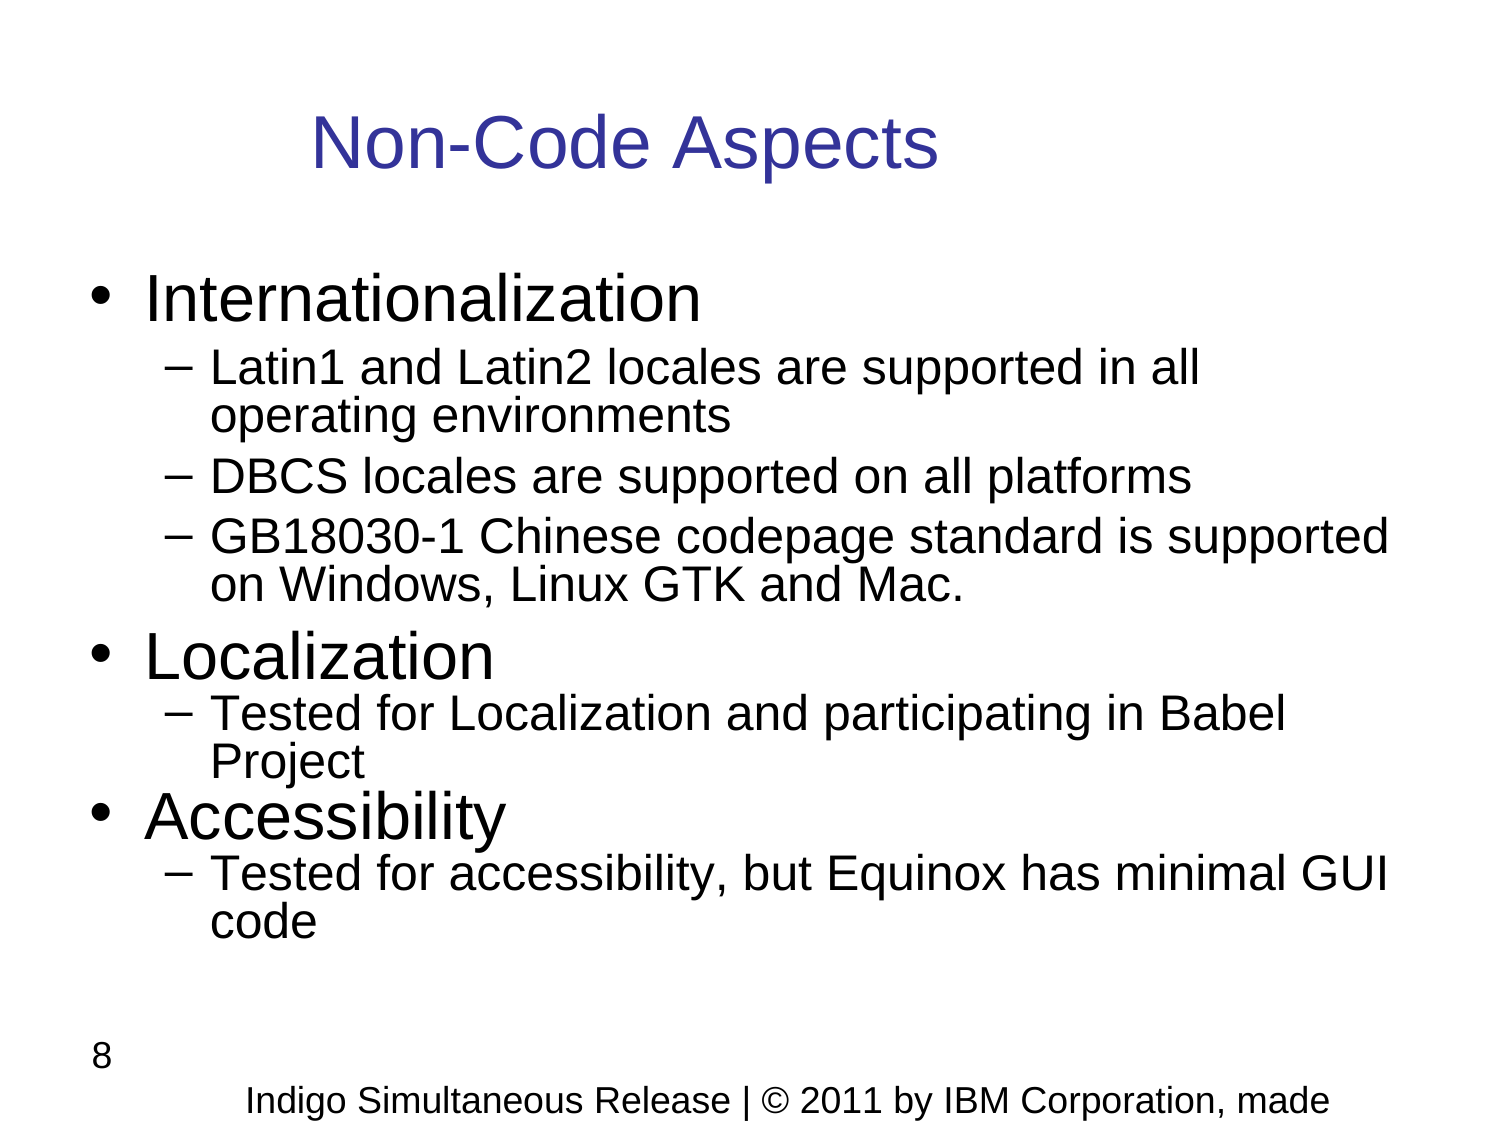

# Non-Code Aspects
Internationalization
Latin1 and Latin2 locales are supported in all operating environments
DBCS locales are supported on all platforms
GB18030-1 Chinese codepage standard is supported on Windows, Linux GTK and Mac.
Localization
Tested for Localization and participating in Babel Project
Accessibility
Tested for accessibility, but Equinox has minimal GUI code
8